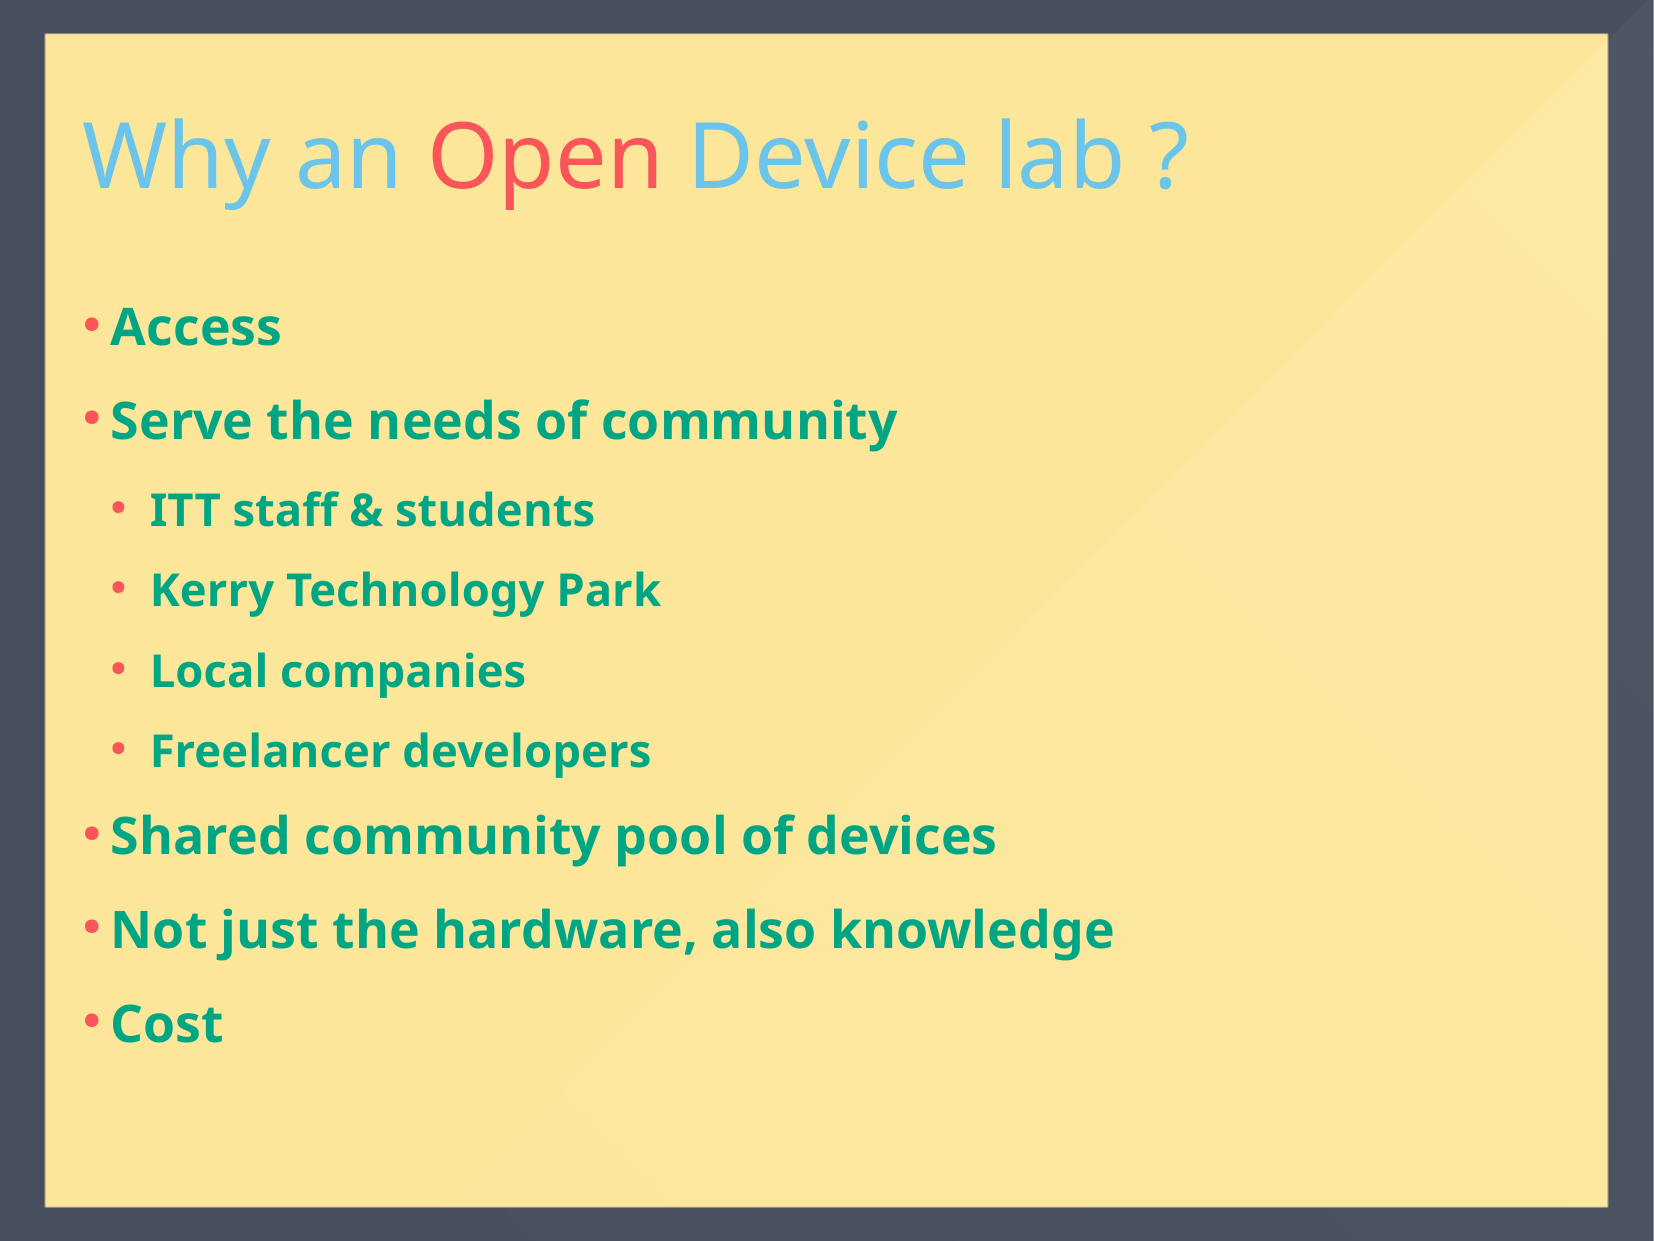

# Why an Open Device lab ?
 Access
 Serve the needs of community
 ITT staff & students
 Kerry Technology Park
 Local companies
 Freelancer developers
 Shared community pool of devices
 Not just the hardware, also knowledge
 Cost